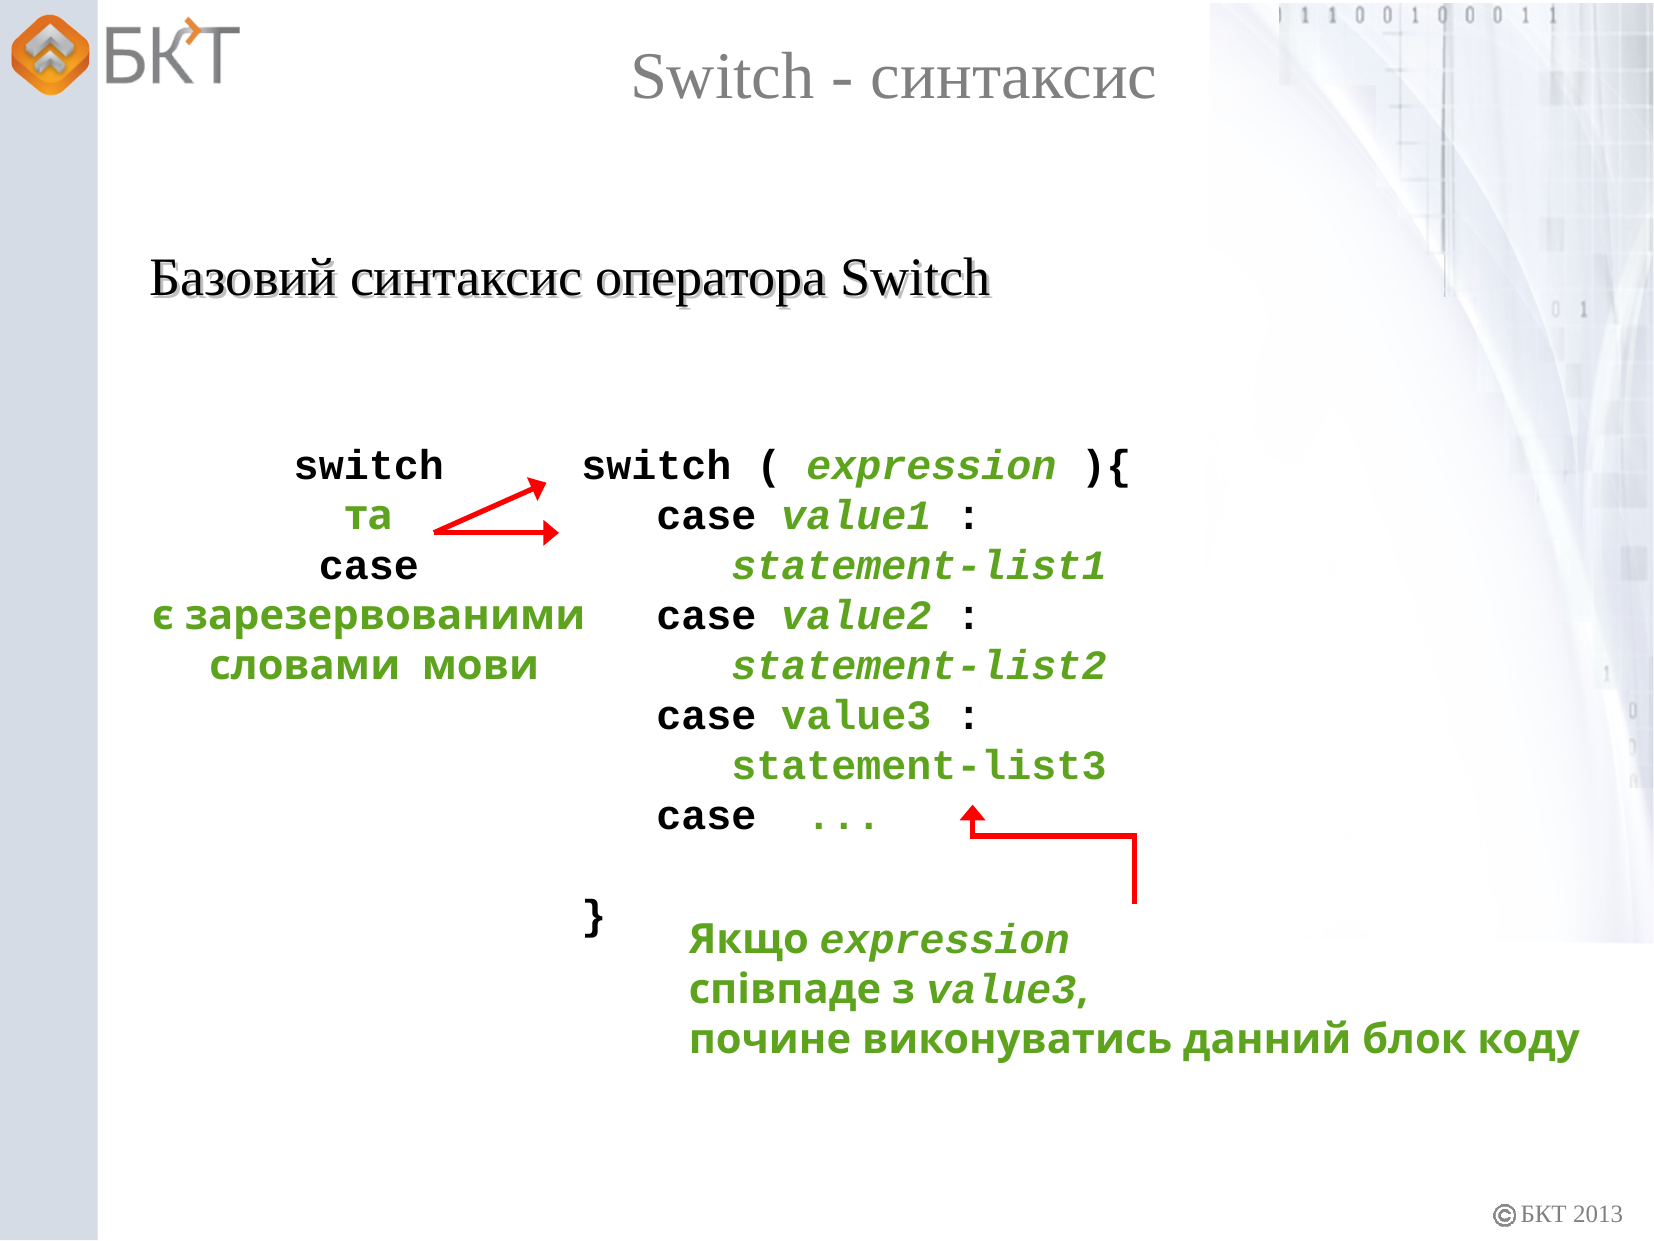

Switch - синтаксис
Базовий синтаксис оператора Switch
switch
та
case
є зарезервованими
 словами мови
switch ( expression ){
 case value1 :
 statement-list1
 case value2 :
 statement-list2
 case value3 :
 statement-list3
 case ...
}
Якщо expression
співпаде з value3,
почине виконуватись данний блок коду
БКТ 2013